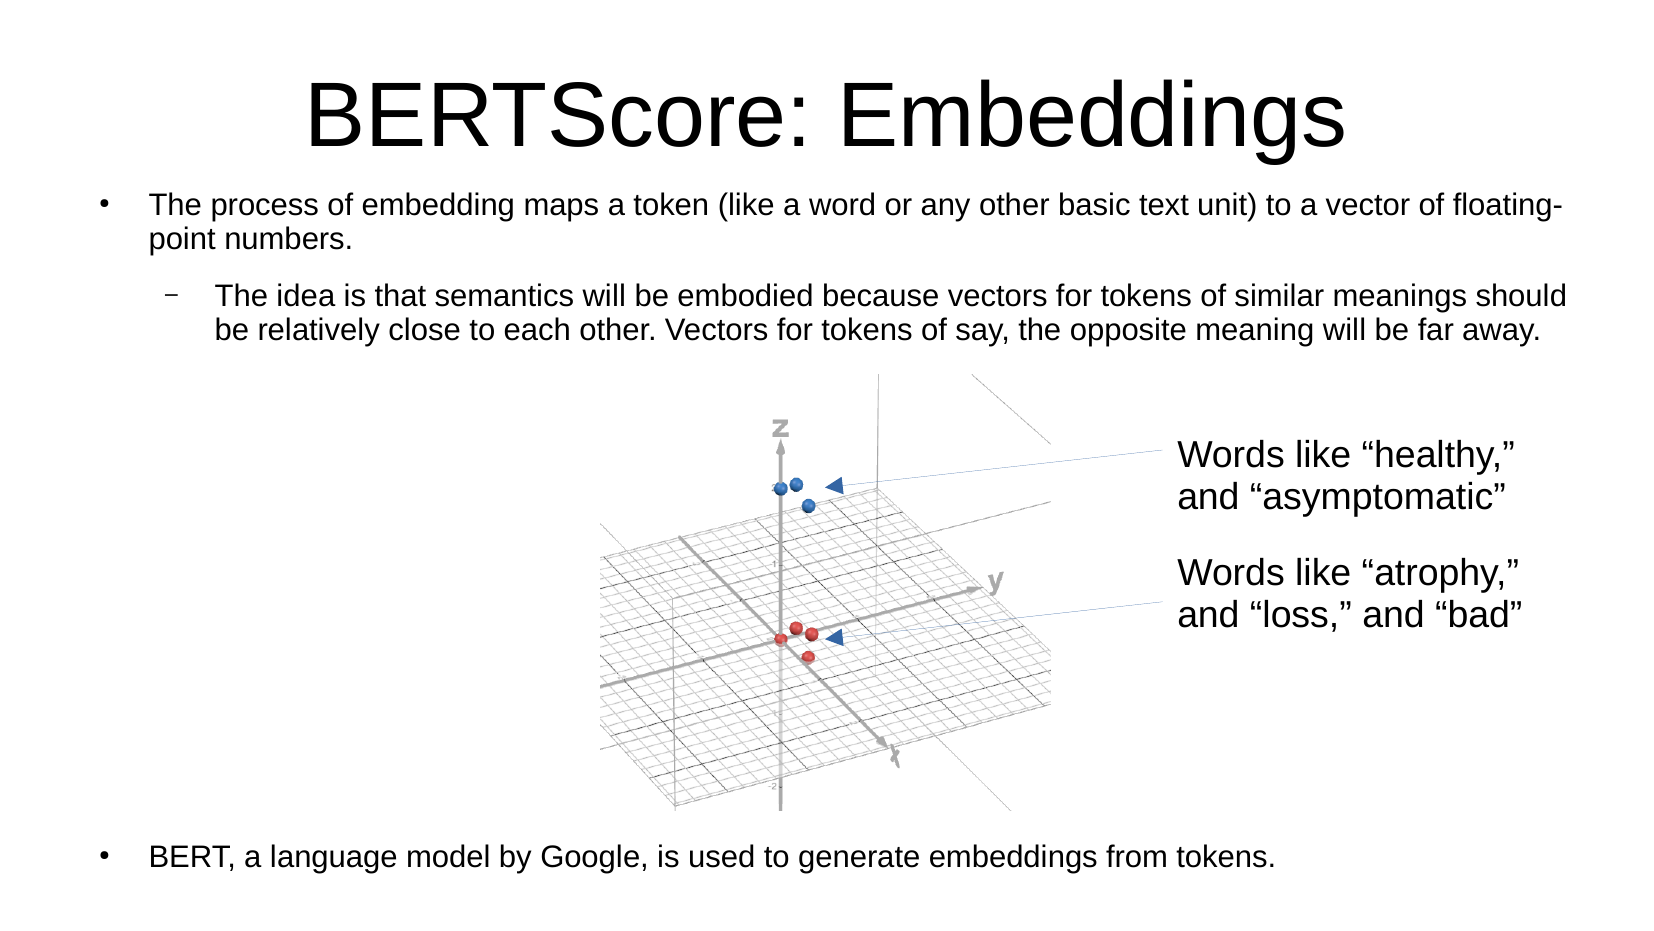

# BERTScore: Embeddings
The process of embedding maps a token (like a word or any other basic text unit) to a vector of floating-point numbers.
The idea is that semantics will be embodied because vectors for tokens of similar meanings should be relatively close to each other. Vectors for tokens of say, the opposite meaning will be far away.
BERT, a language model by Google, is used to generate embeddings from tokens.
Words like “healthy,” and “asymptomatic”
Words like “atrophy,” and “loss,” and “bad”